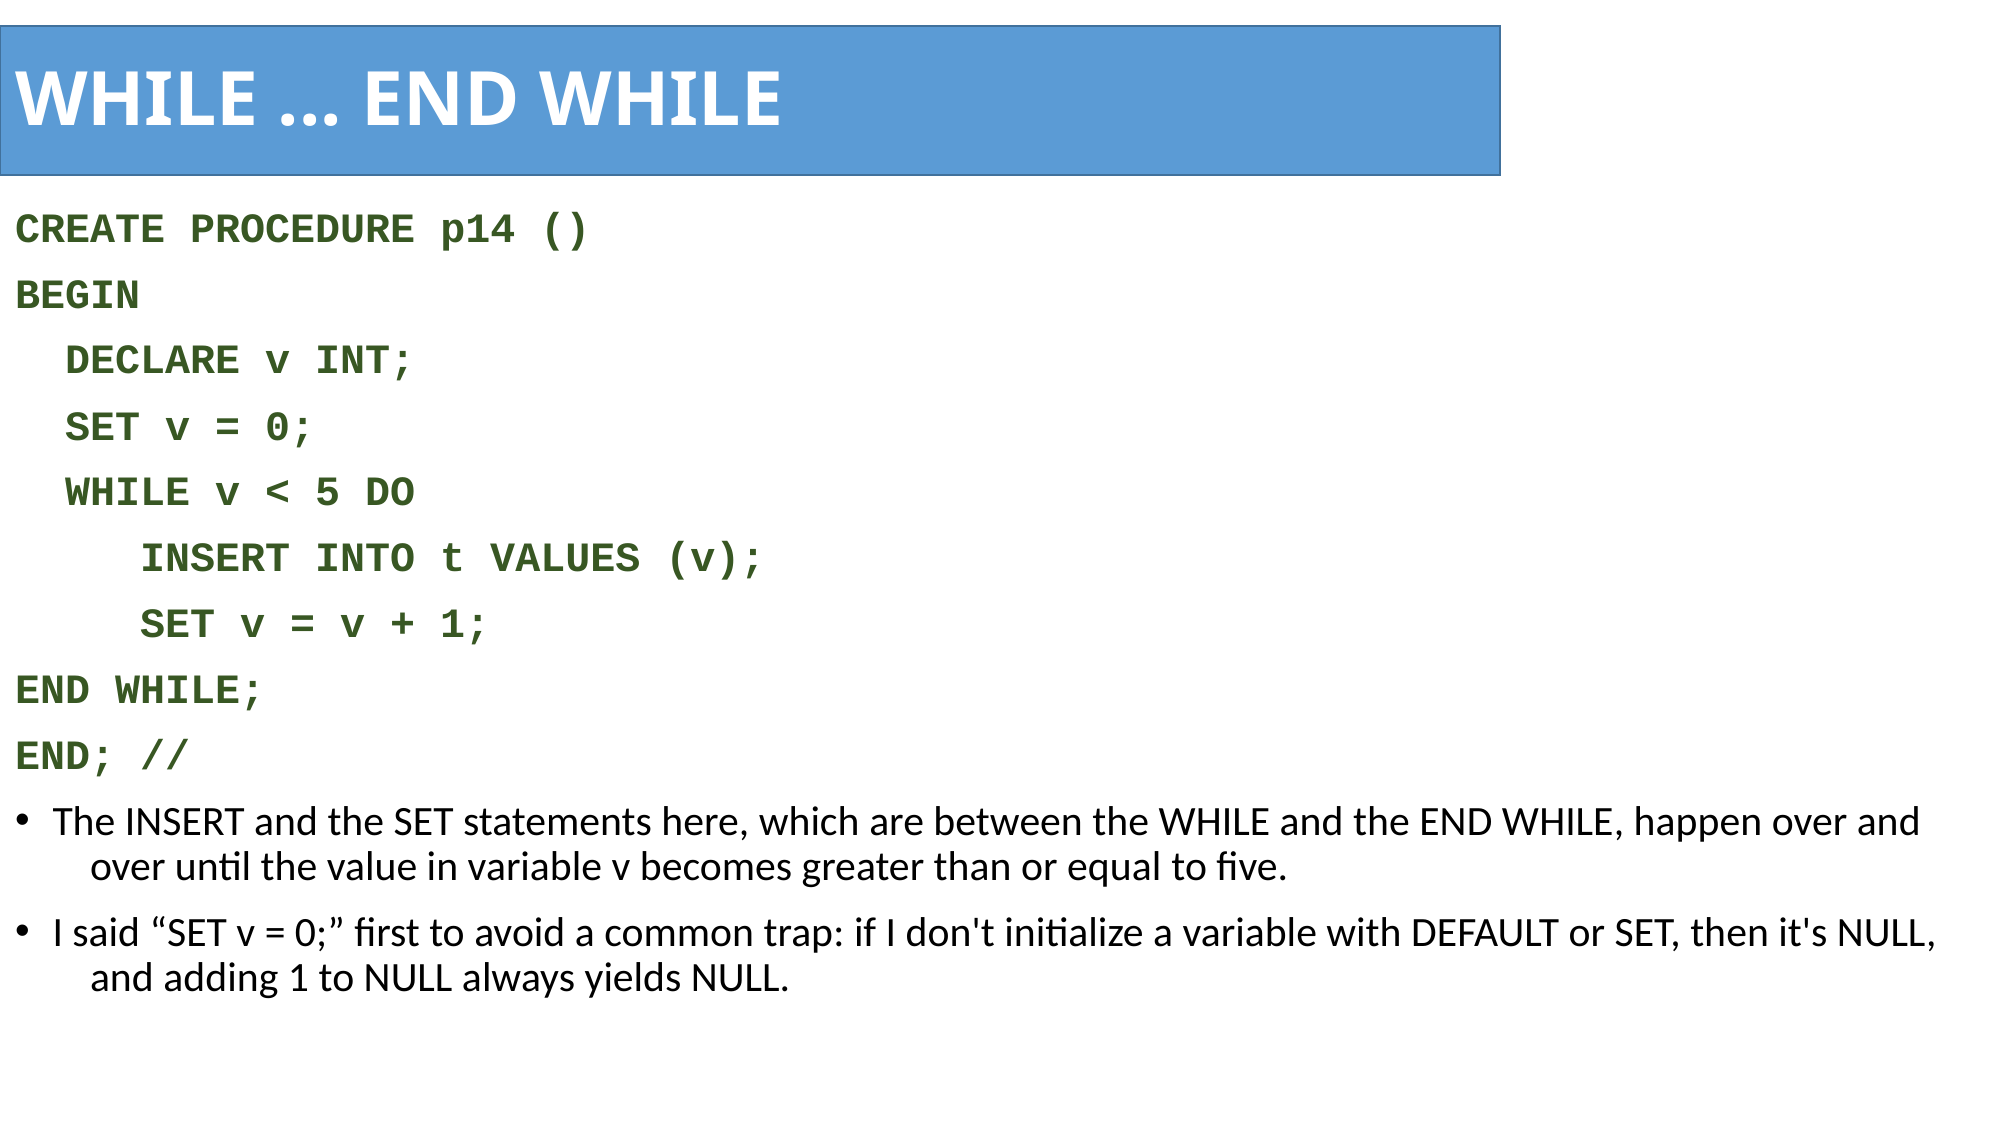

# WHILE ... END WHILE
CREATE PROCEDURE p14 ()
BEGIN
 DECLARE v INT;
 SET v = 0;
 WHILE v < 5 DO
 INSERT INTO t VALUES (v);
 SET v = v + 1;
END WHILE;
END; //
The INSERT and the SET statements here, which are between the WHILE and the END WHILE, happen over and over until the value in variable v becomes greater than or equal to five.
I said “SET v = 0;” first to avoid a common trap: if I don't initialize a variable with DEFAULT or SET, then it's NULL, and adding 1 to NULL always yields NULL.